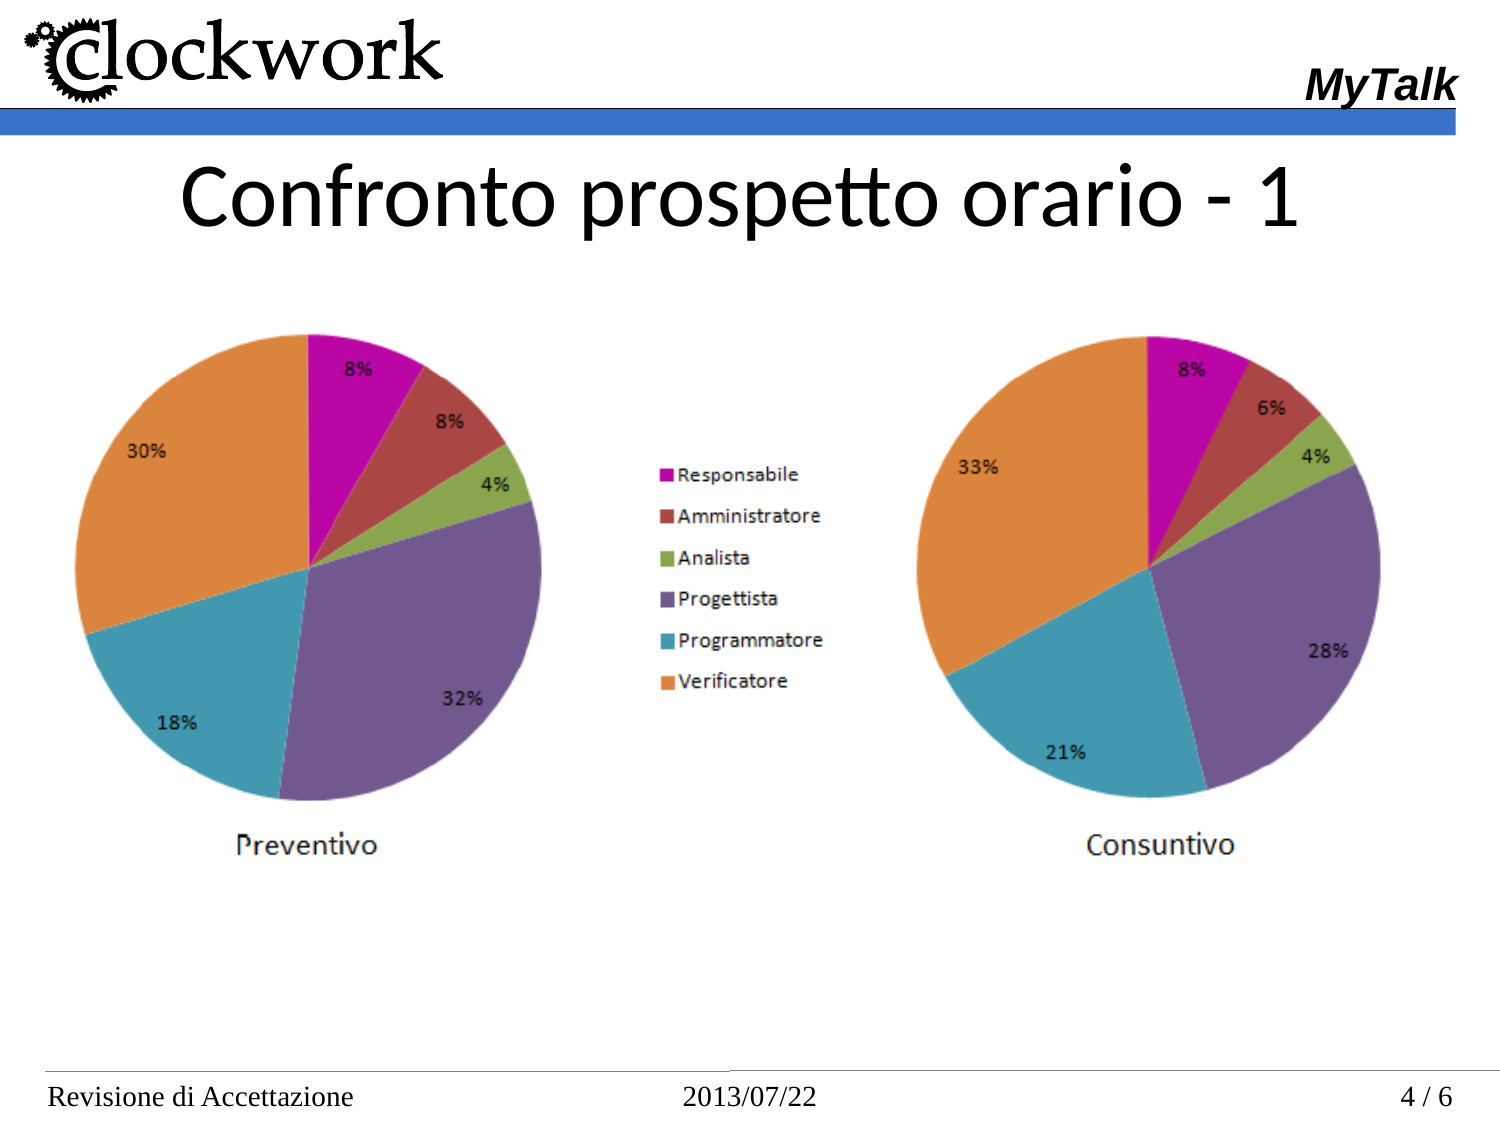

Confronto prospetto orario - 1
Revisione di Accettazione
2013/07/22
4